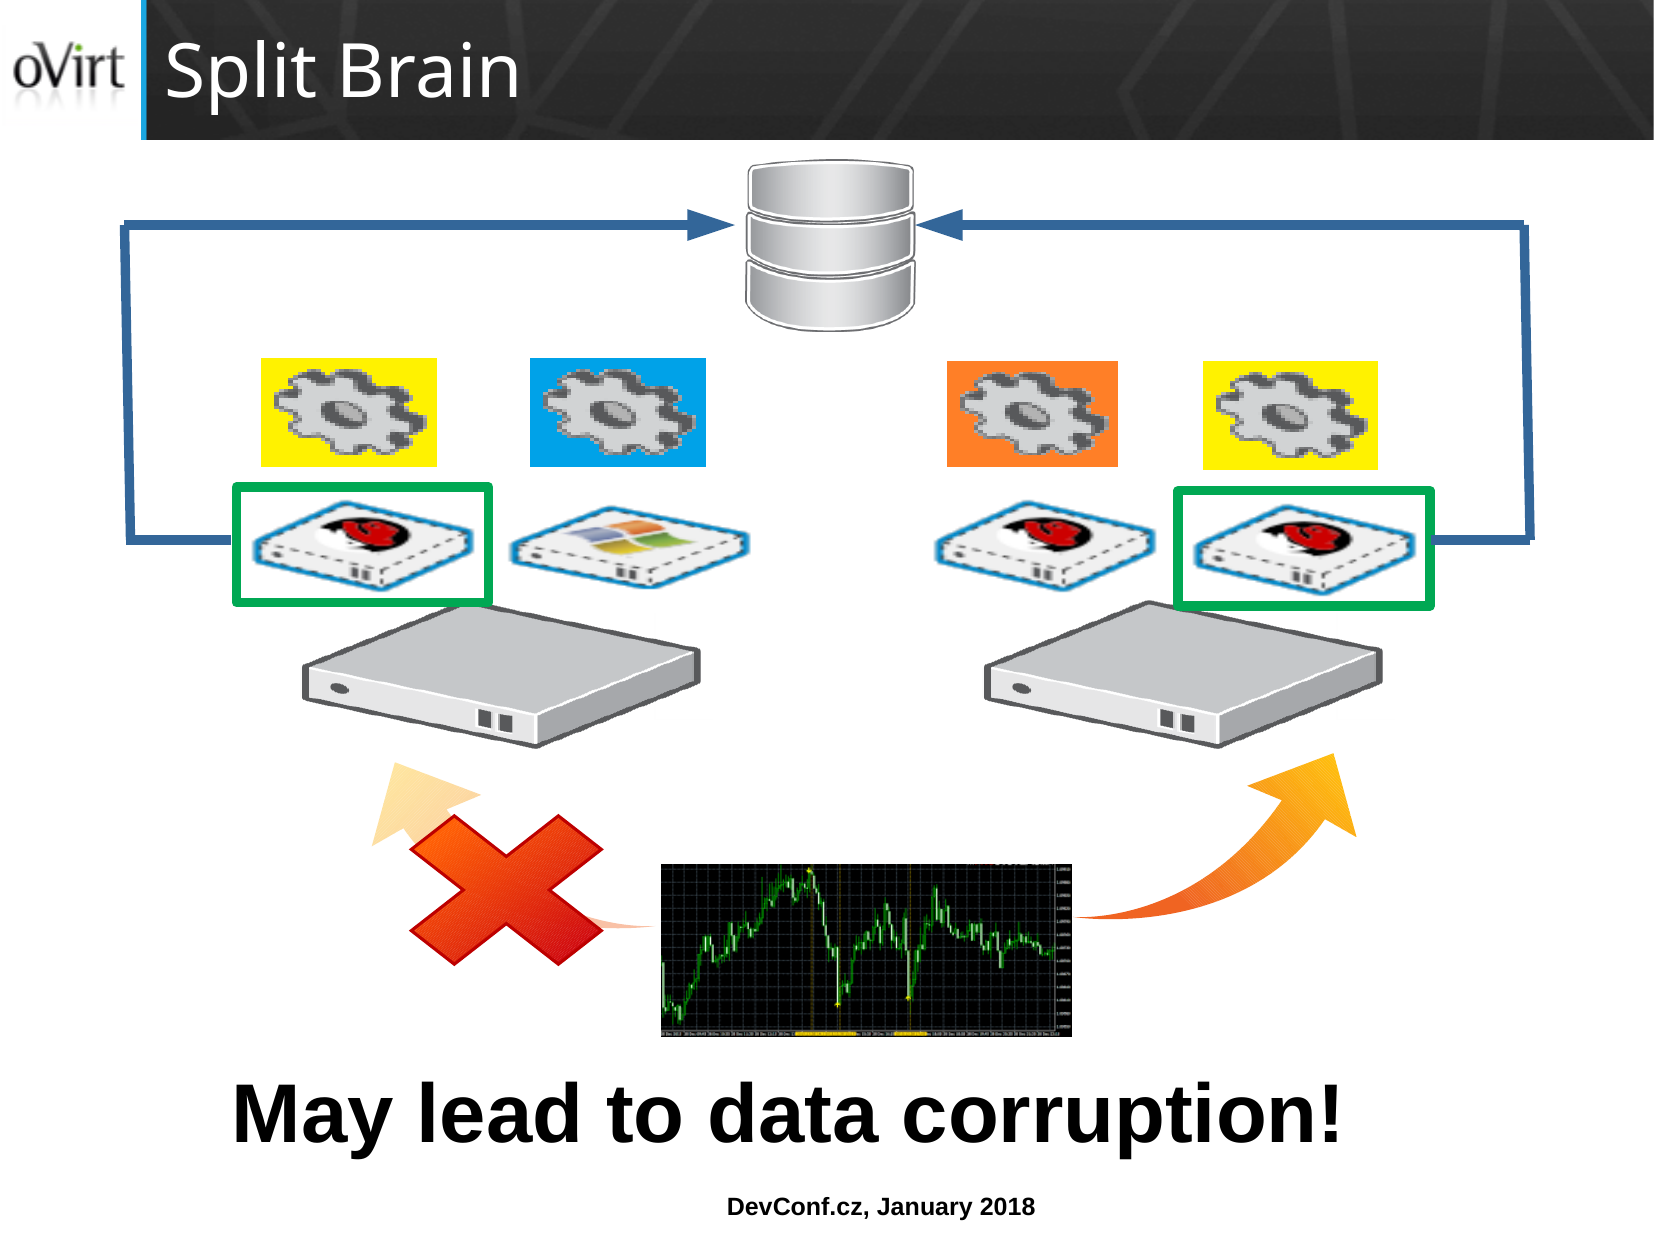

# Split Brain
May lead to data corruption!